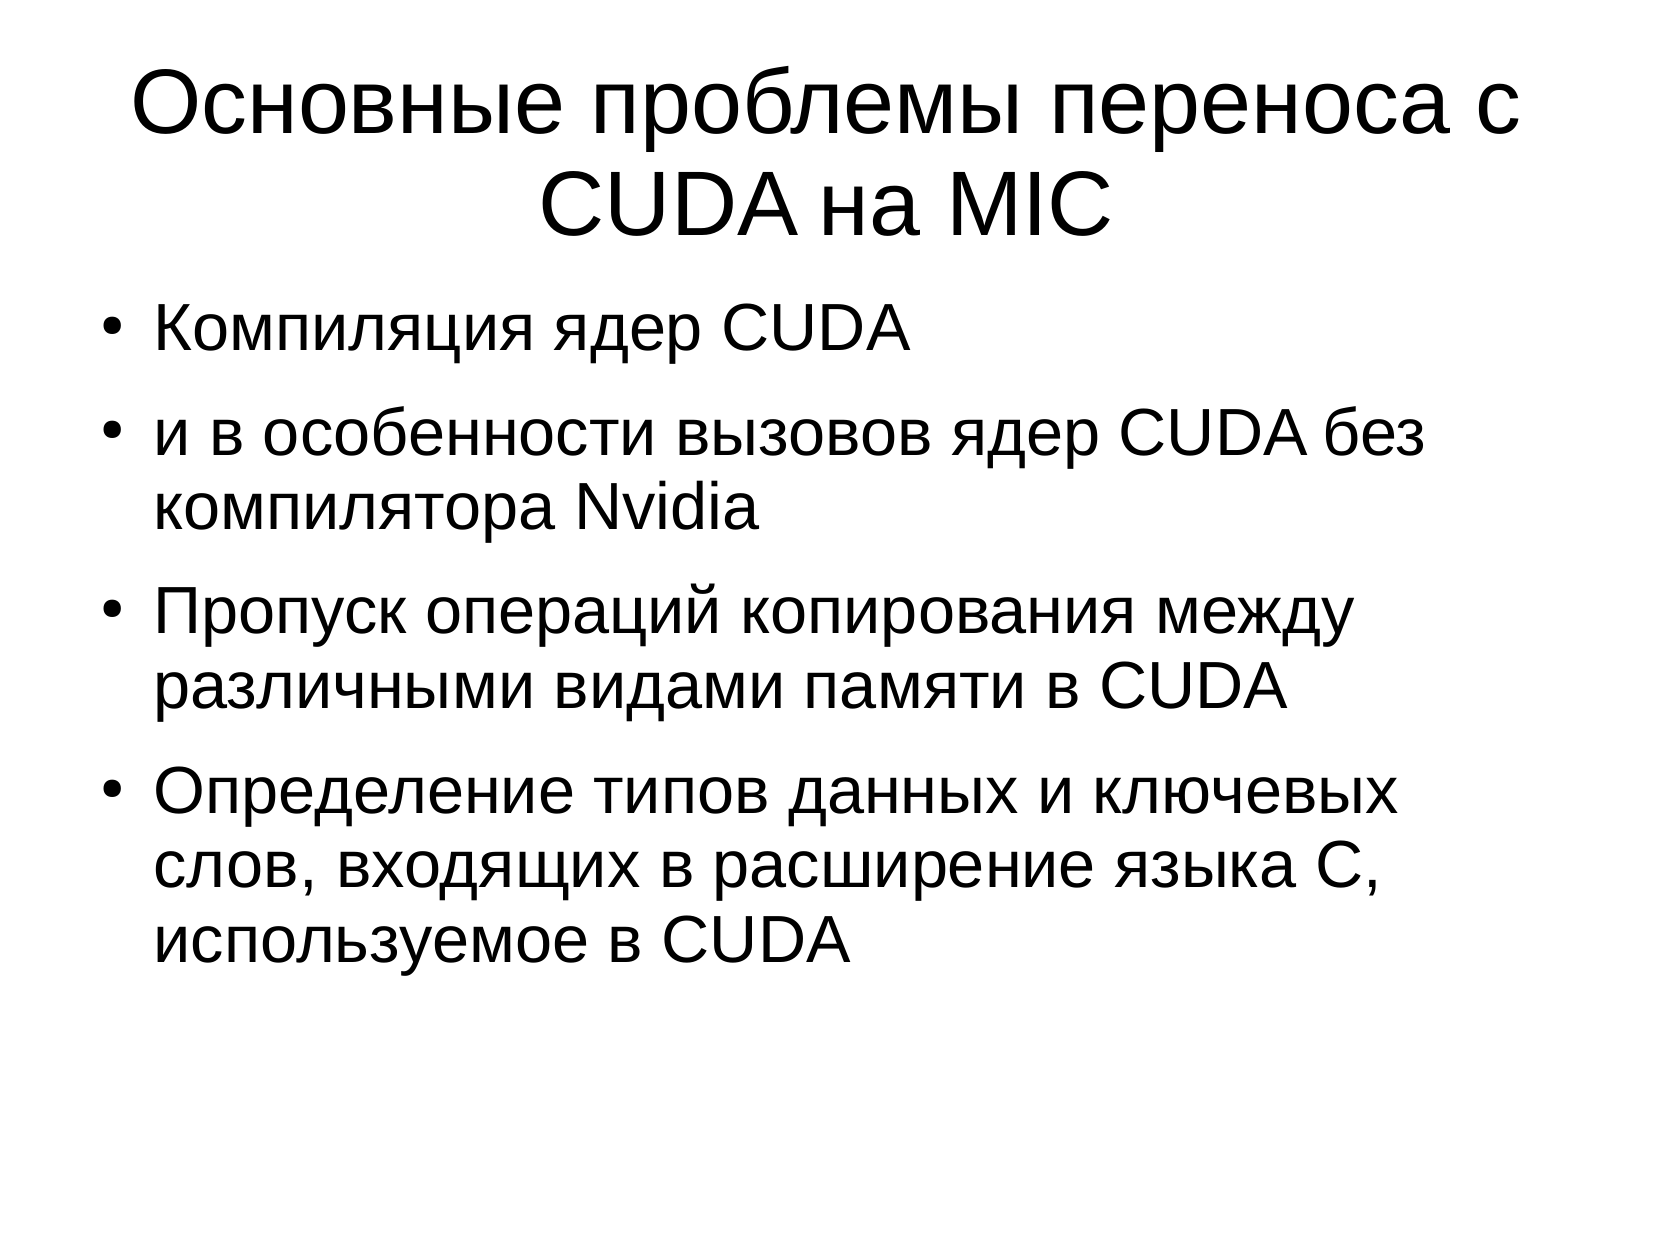

# Основные проблемы переноса с CUDA на MIC
Компиляция ядер CUDA
и в особенности вызовов ядер CUDA без компилятора Nvidia
Пропуск операций копирования между различными видами памяти в CUDA
Определение типов данных и ключевых слов, входящих в расширение языка C, используемое в CUDA